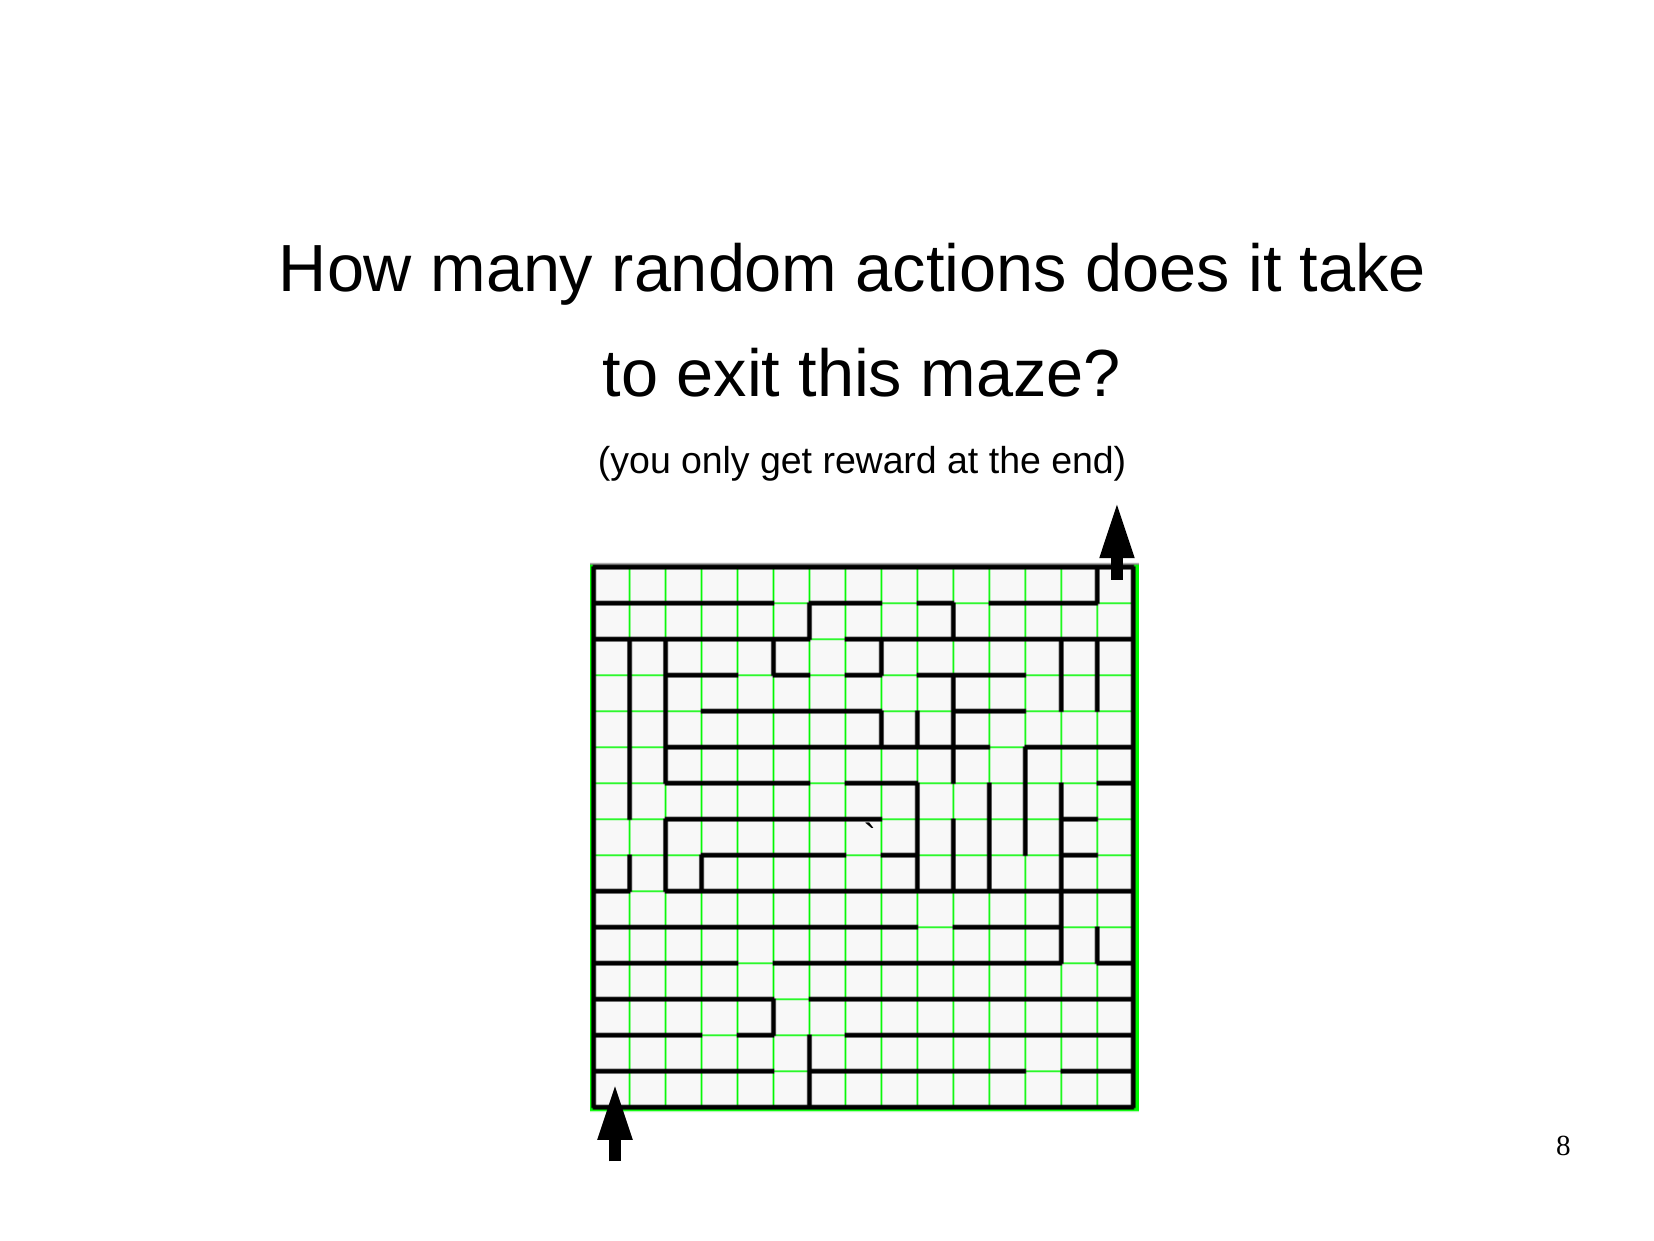

#
How many random actions does it take
to exit this maze?
(you only get reward at the end)
 `
8